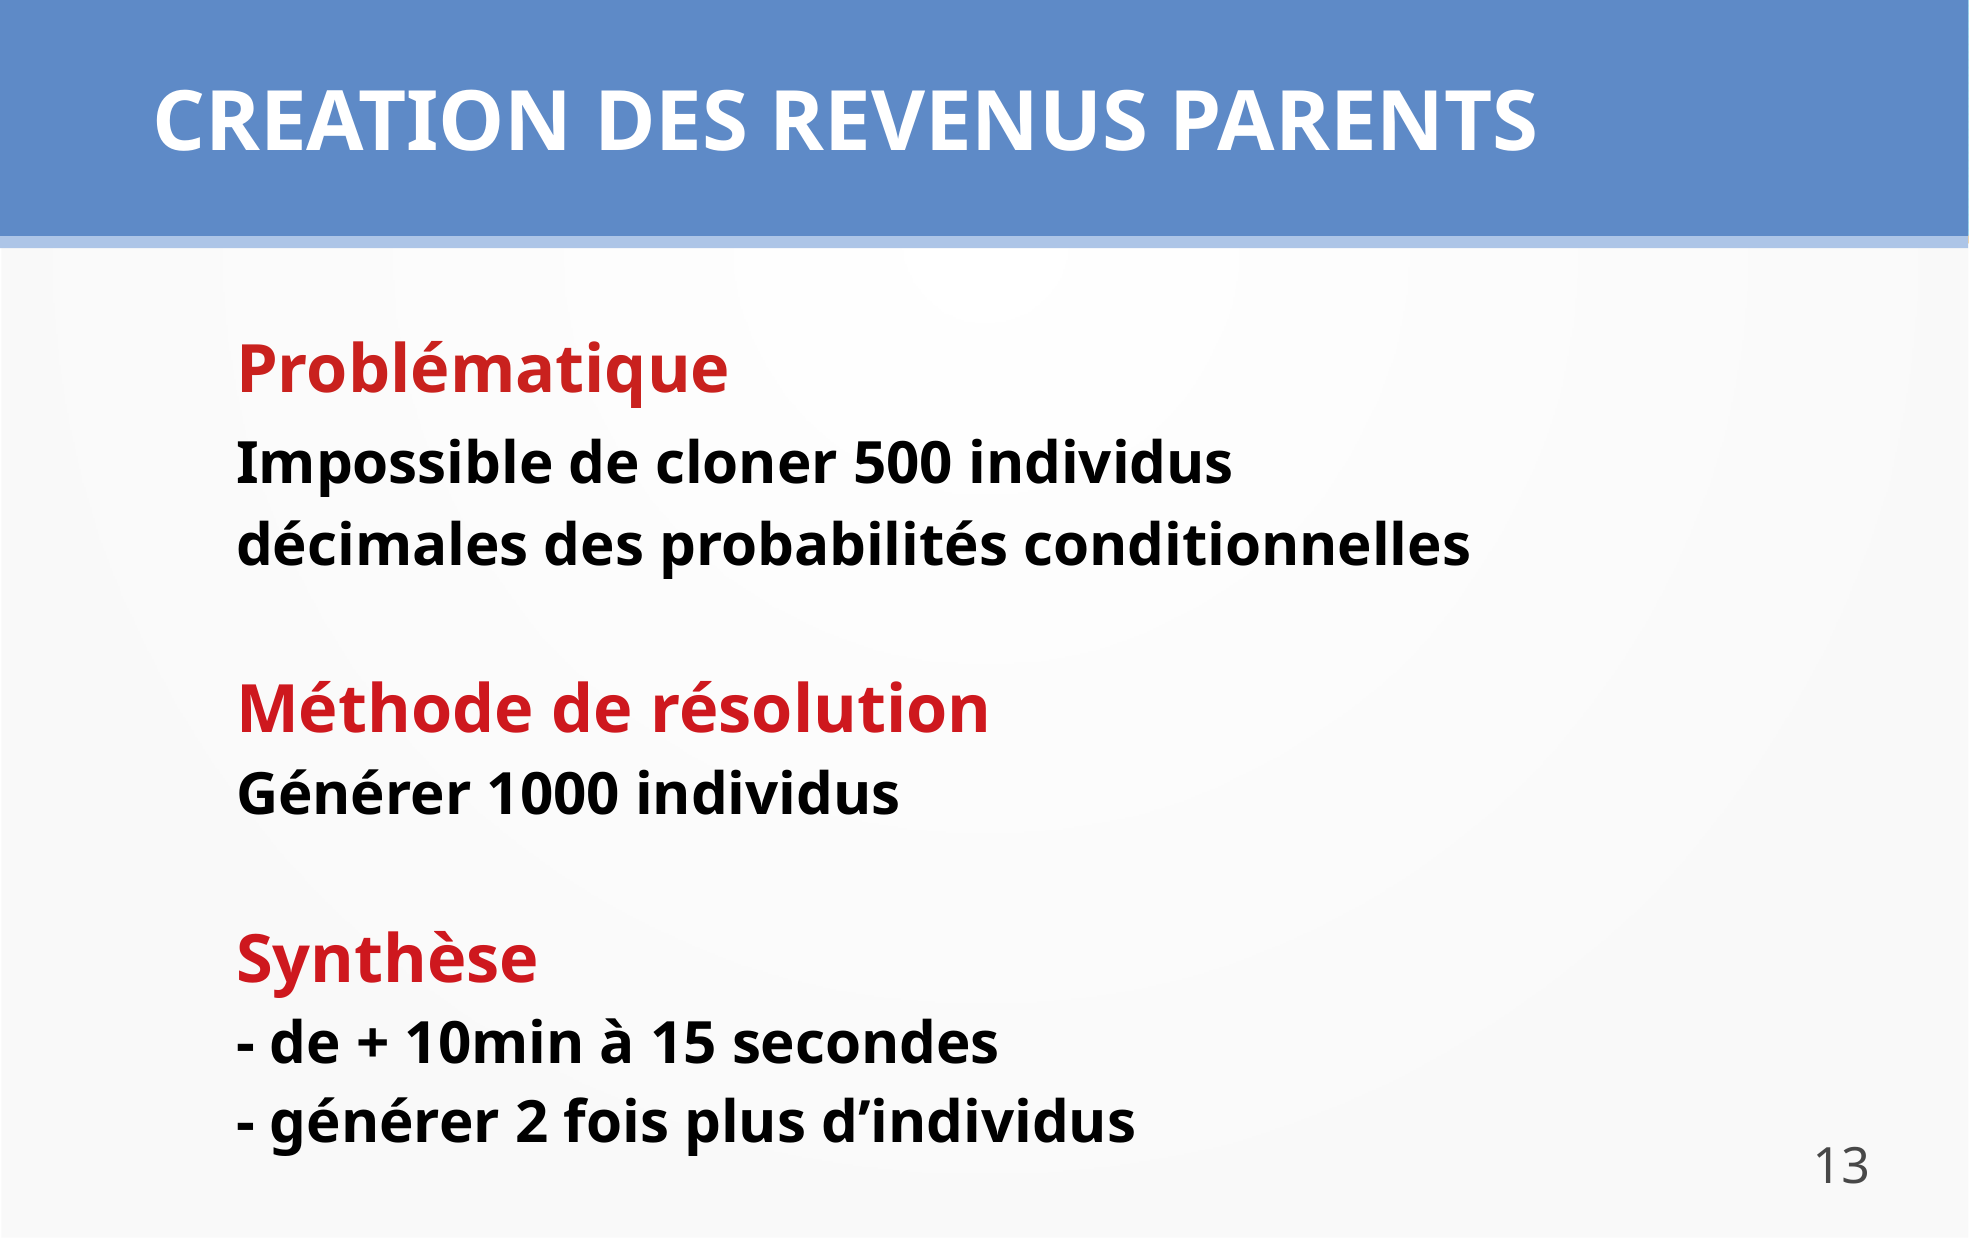

# CREATION DES REVENUS PARENTS
			Problématique
			Impossible de cloner 500 individus
			décimales des probabilités conditionnelles
			Méthode de résolution
			Générer 1000 individus
			Synthèse
			- de + 10min à 15 secondes
			- générer 2 fois plus d’individus
13